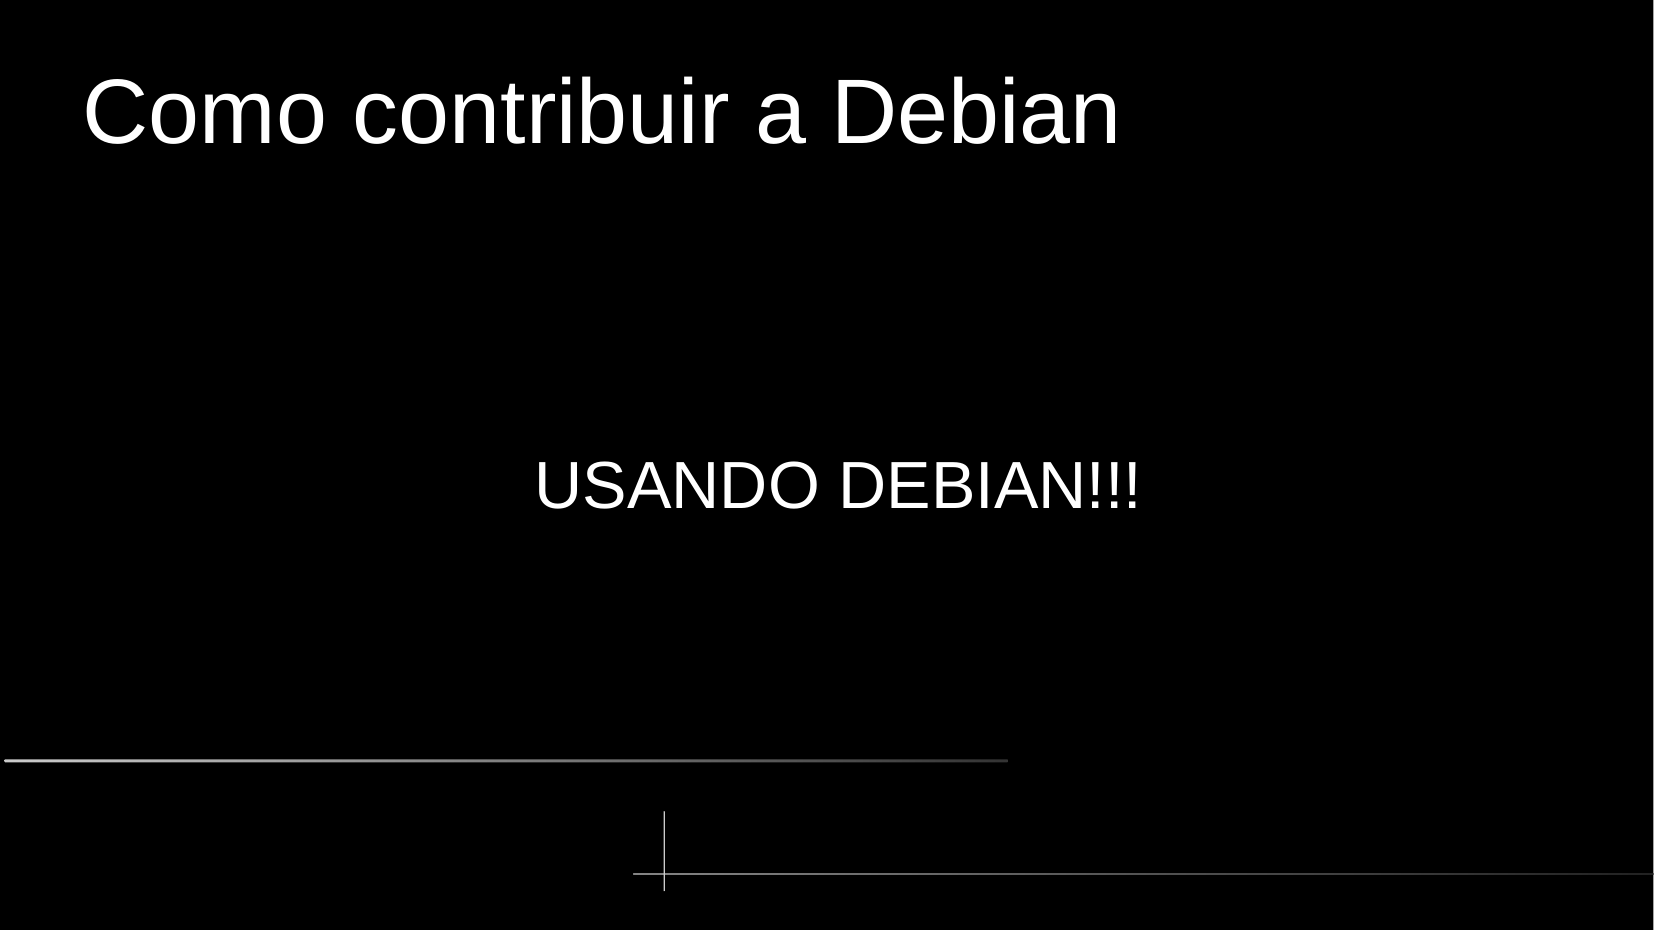

# Como contribuir a Debian
 USANDO DEBIAN!!!